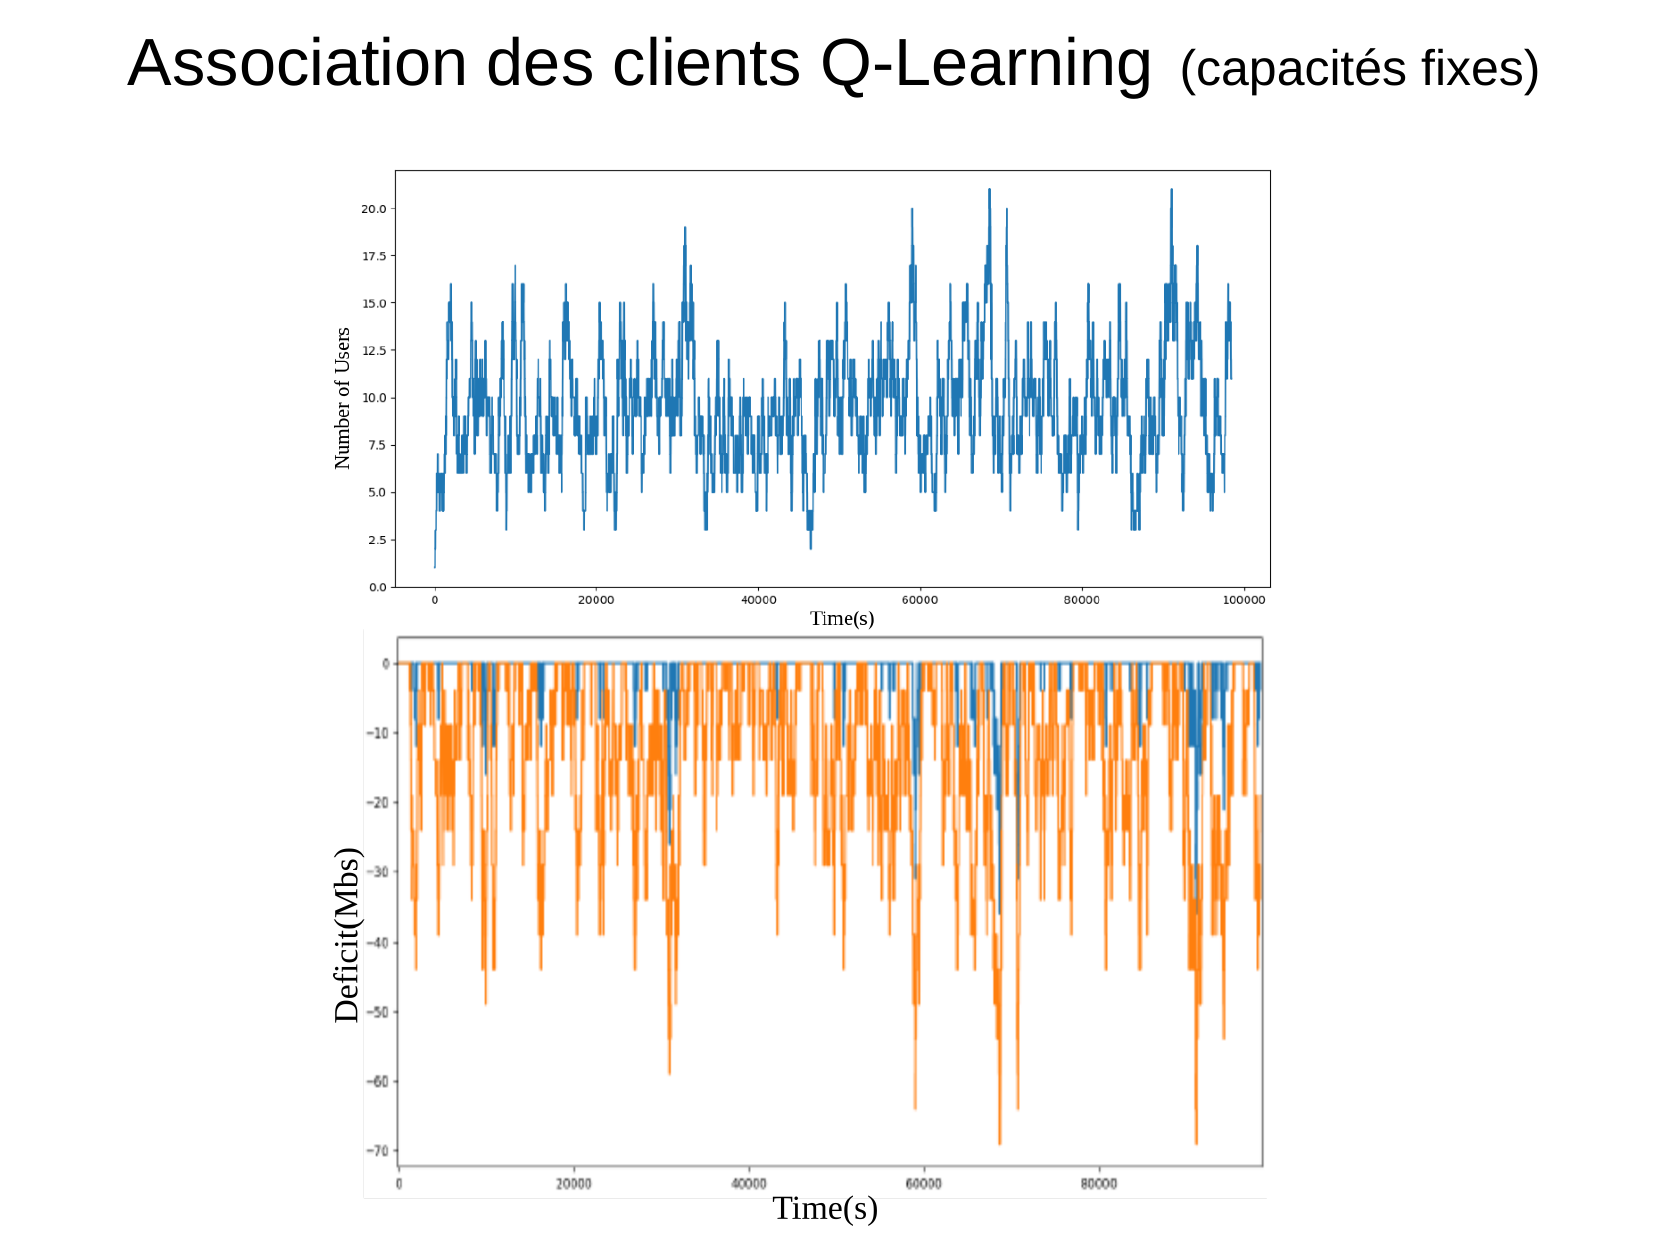

# Association des clients Q-Learning (capacités fixes)